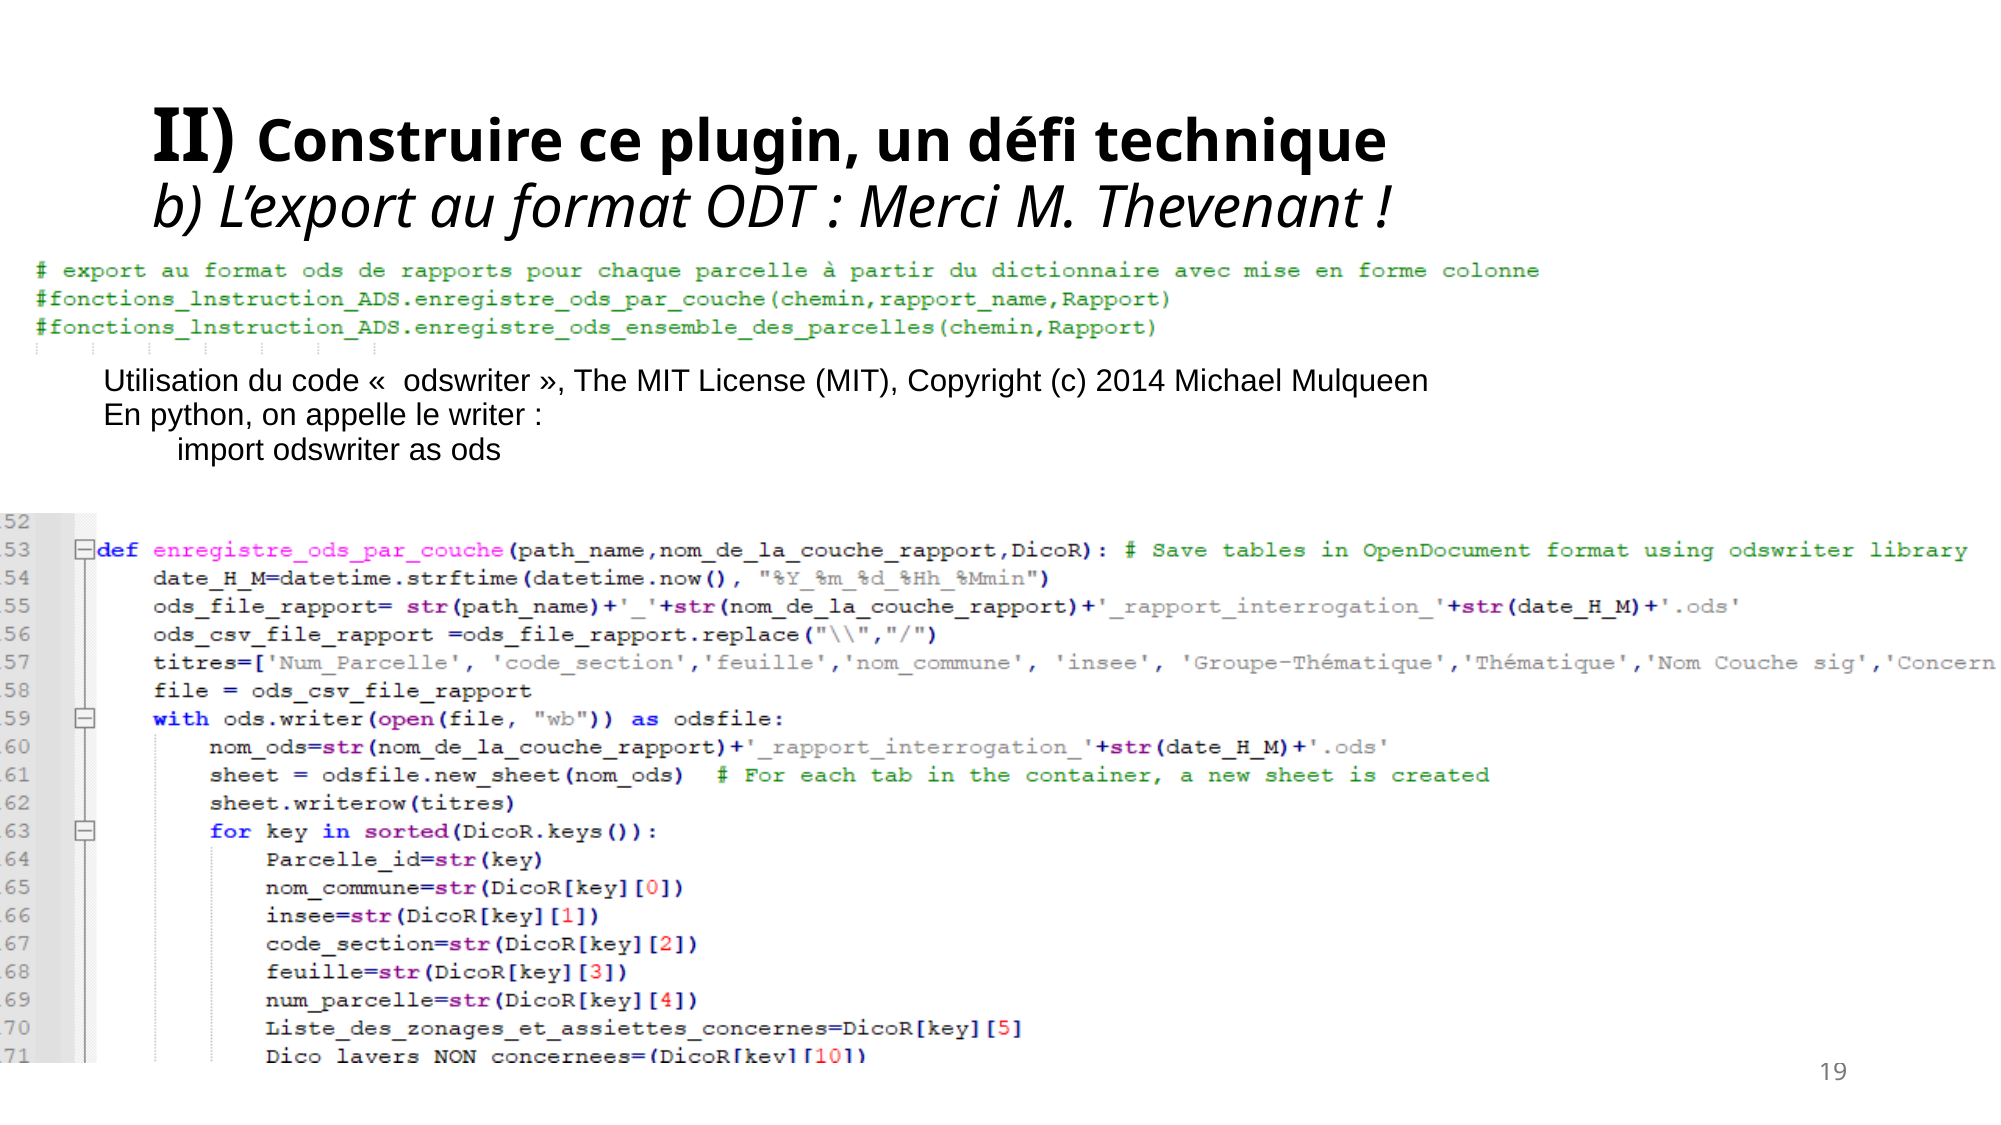

# II) Construire ce plugin, un défi technique b) L’export au format ODT : Merci M. Thevenant !
Utilisation du code «  odswriter », The MIT License (MIT), Copyright (c) 2014 Michael Mulqueen
En python, on appelle le writer :
	import odswriter as ods